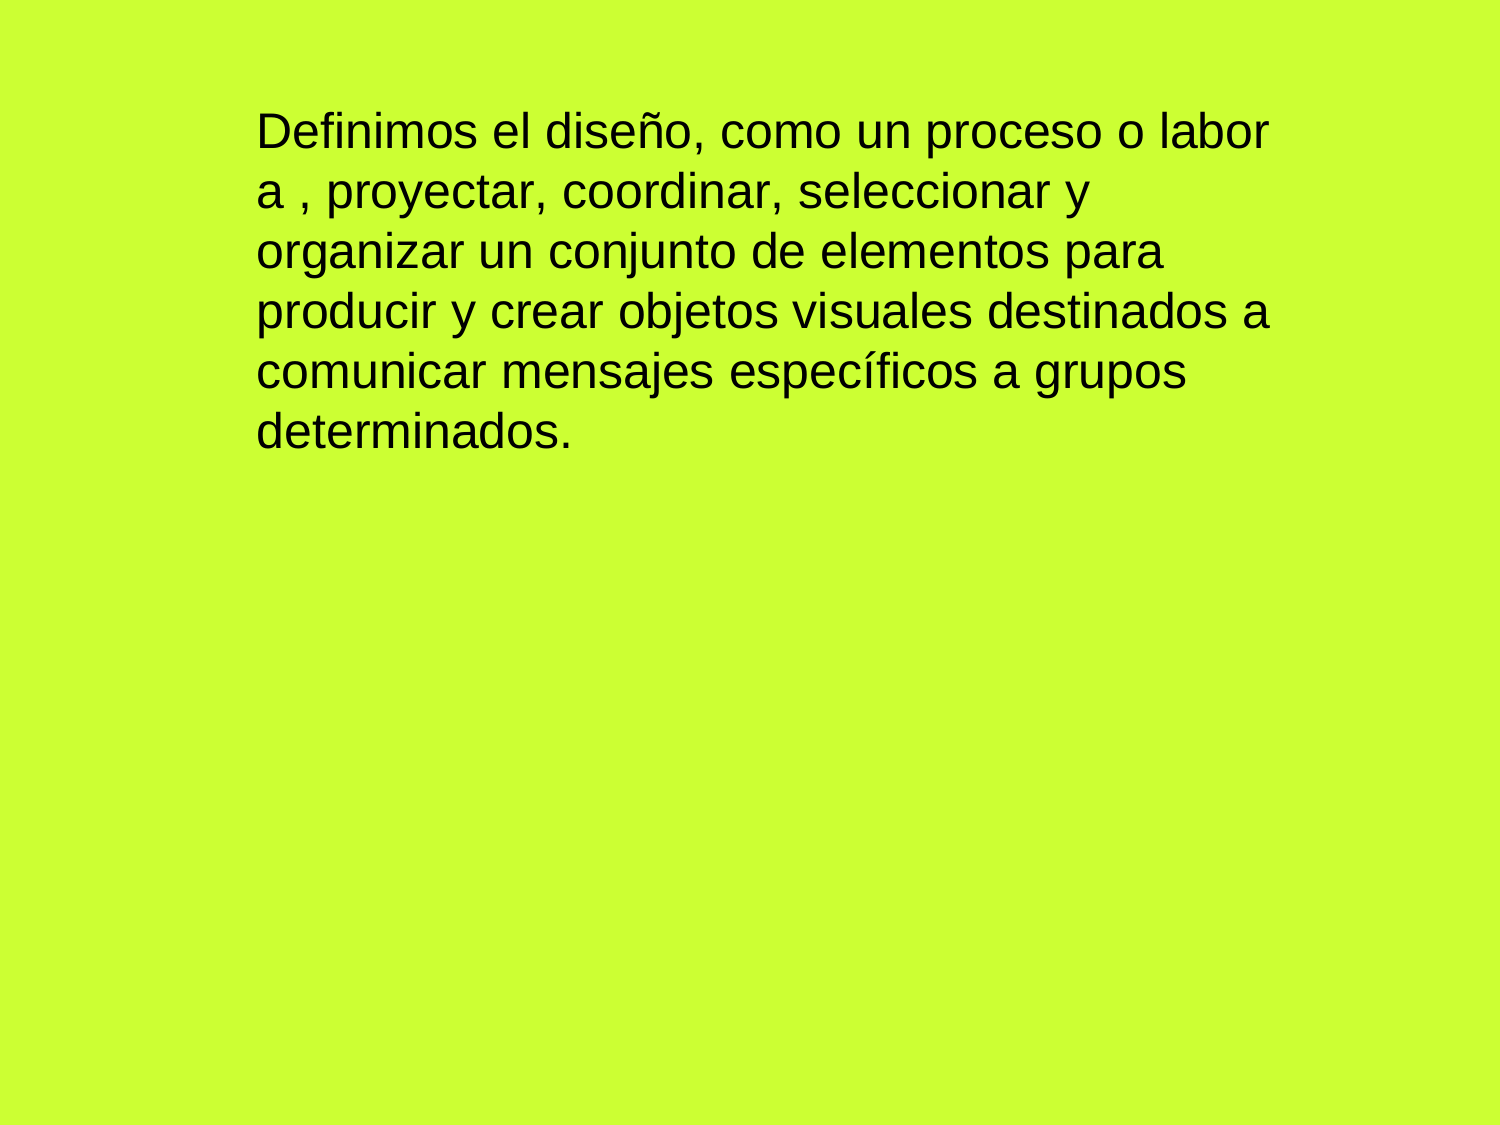

Definimos el diseño, como un proceso o labor a , proyectar, coordinar, seleccionar y organizar un conjunto de elementos para producir y crear objetos visuales destinados a comunicar mensajes específicos a grupos determinados.